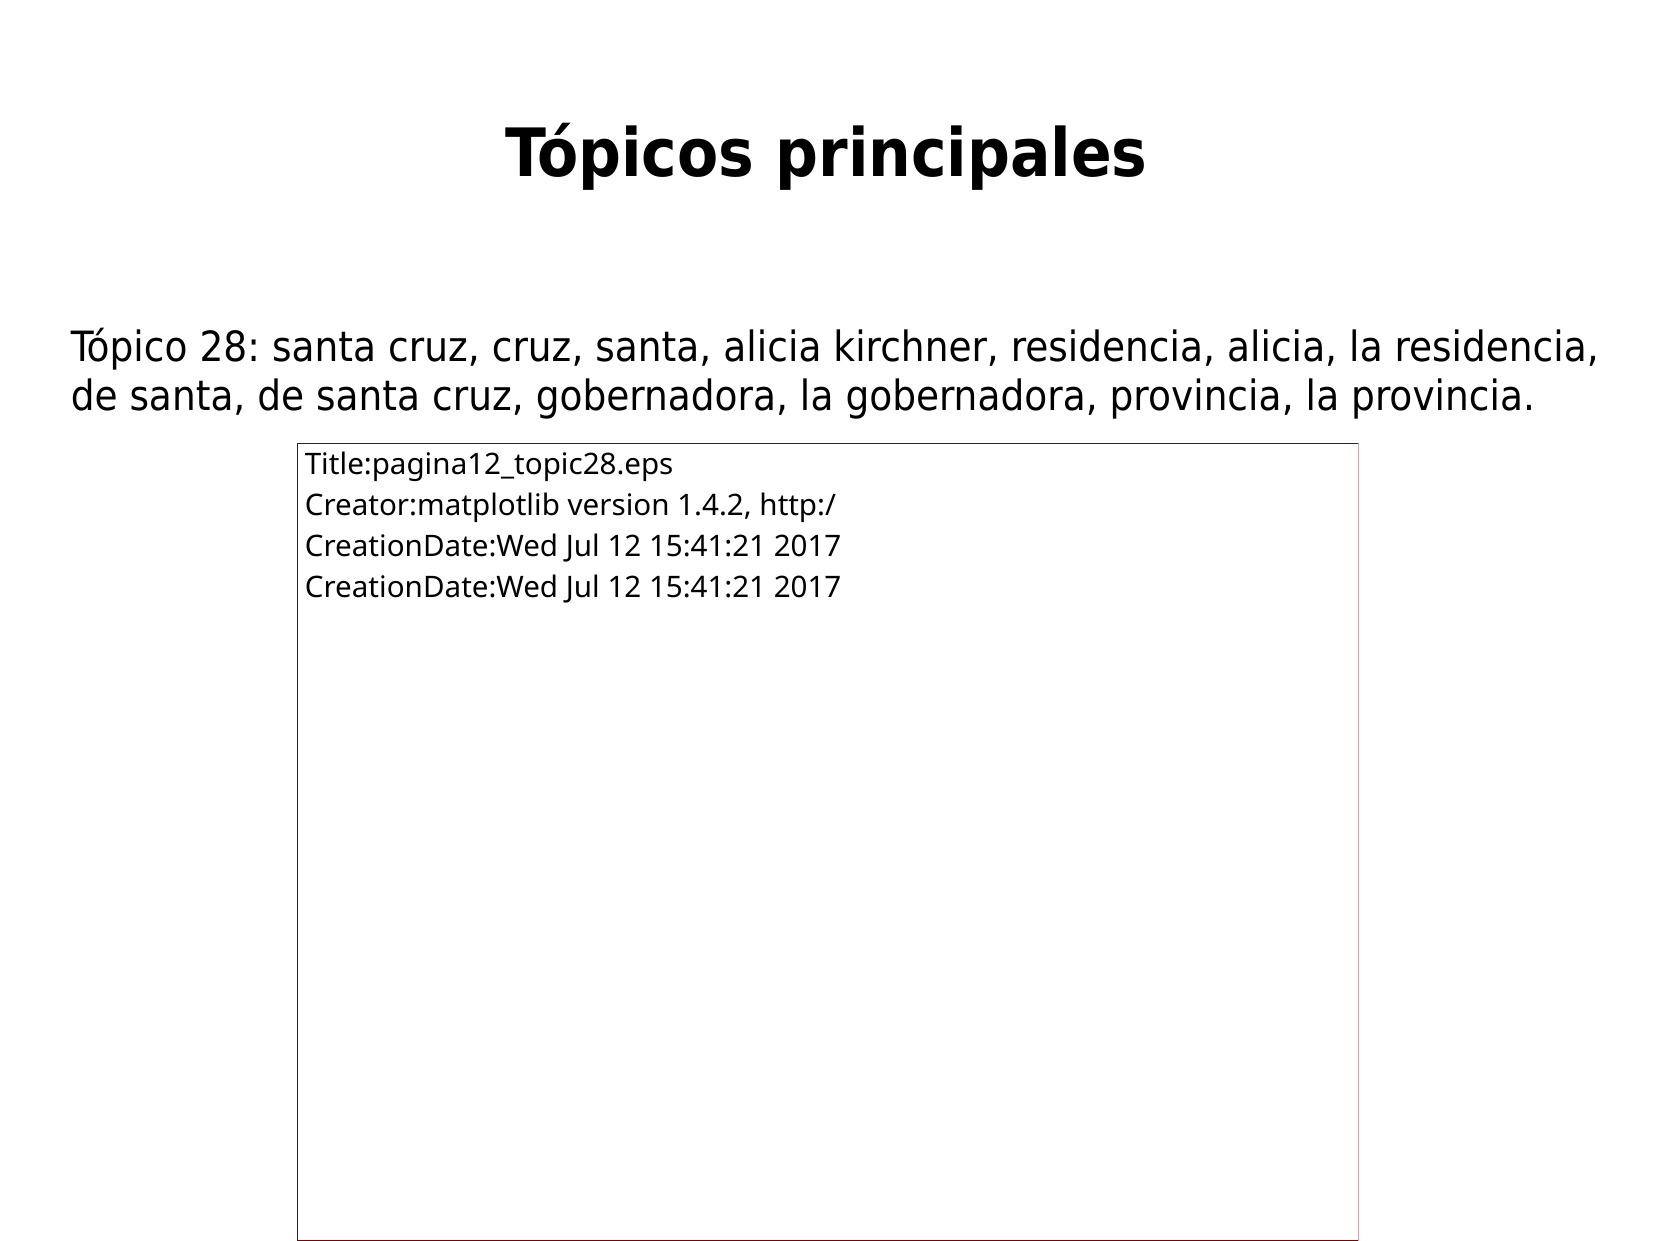

# Tópicos principales
Tópico 28: santa cruz, cruz, santa, alicia kirchner, residencia, alicia, la residencia, de santa, de santa cruz, gobernadora, la gobernadora, provincia, la provincia.